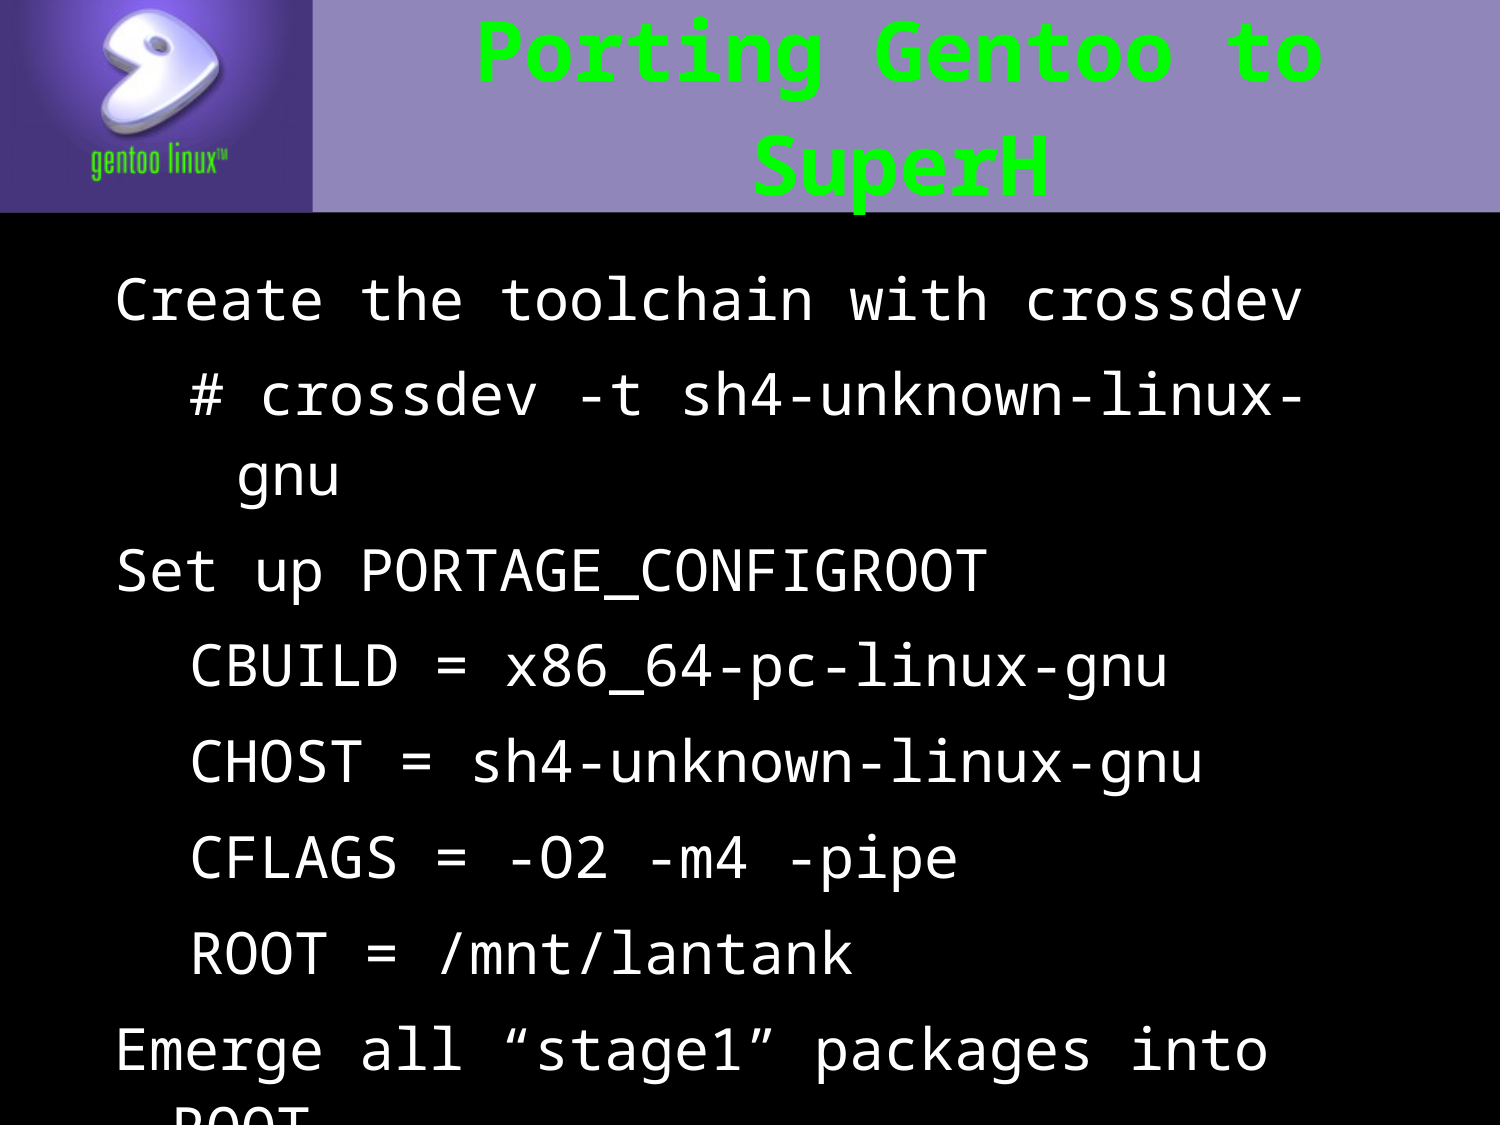

# Porting Gentoo to SuperH
Create the toolchain with crossdev
# crossdev -t sh4-unknown-linux-gnu
Set up PORTAGE_CONFIGROOT
CBUILD = x86_64-pc-linux-gnu
CHOST = sh4-unknown-linux-gnu
CFLAGS = -O2 -m4 -pipe
ROOT = /mnt/lantank
Emerge all “stage1” packages into ROOT
Toolchain, baselayout, grep, awk, etc...